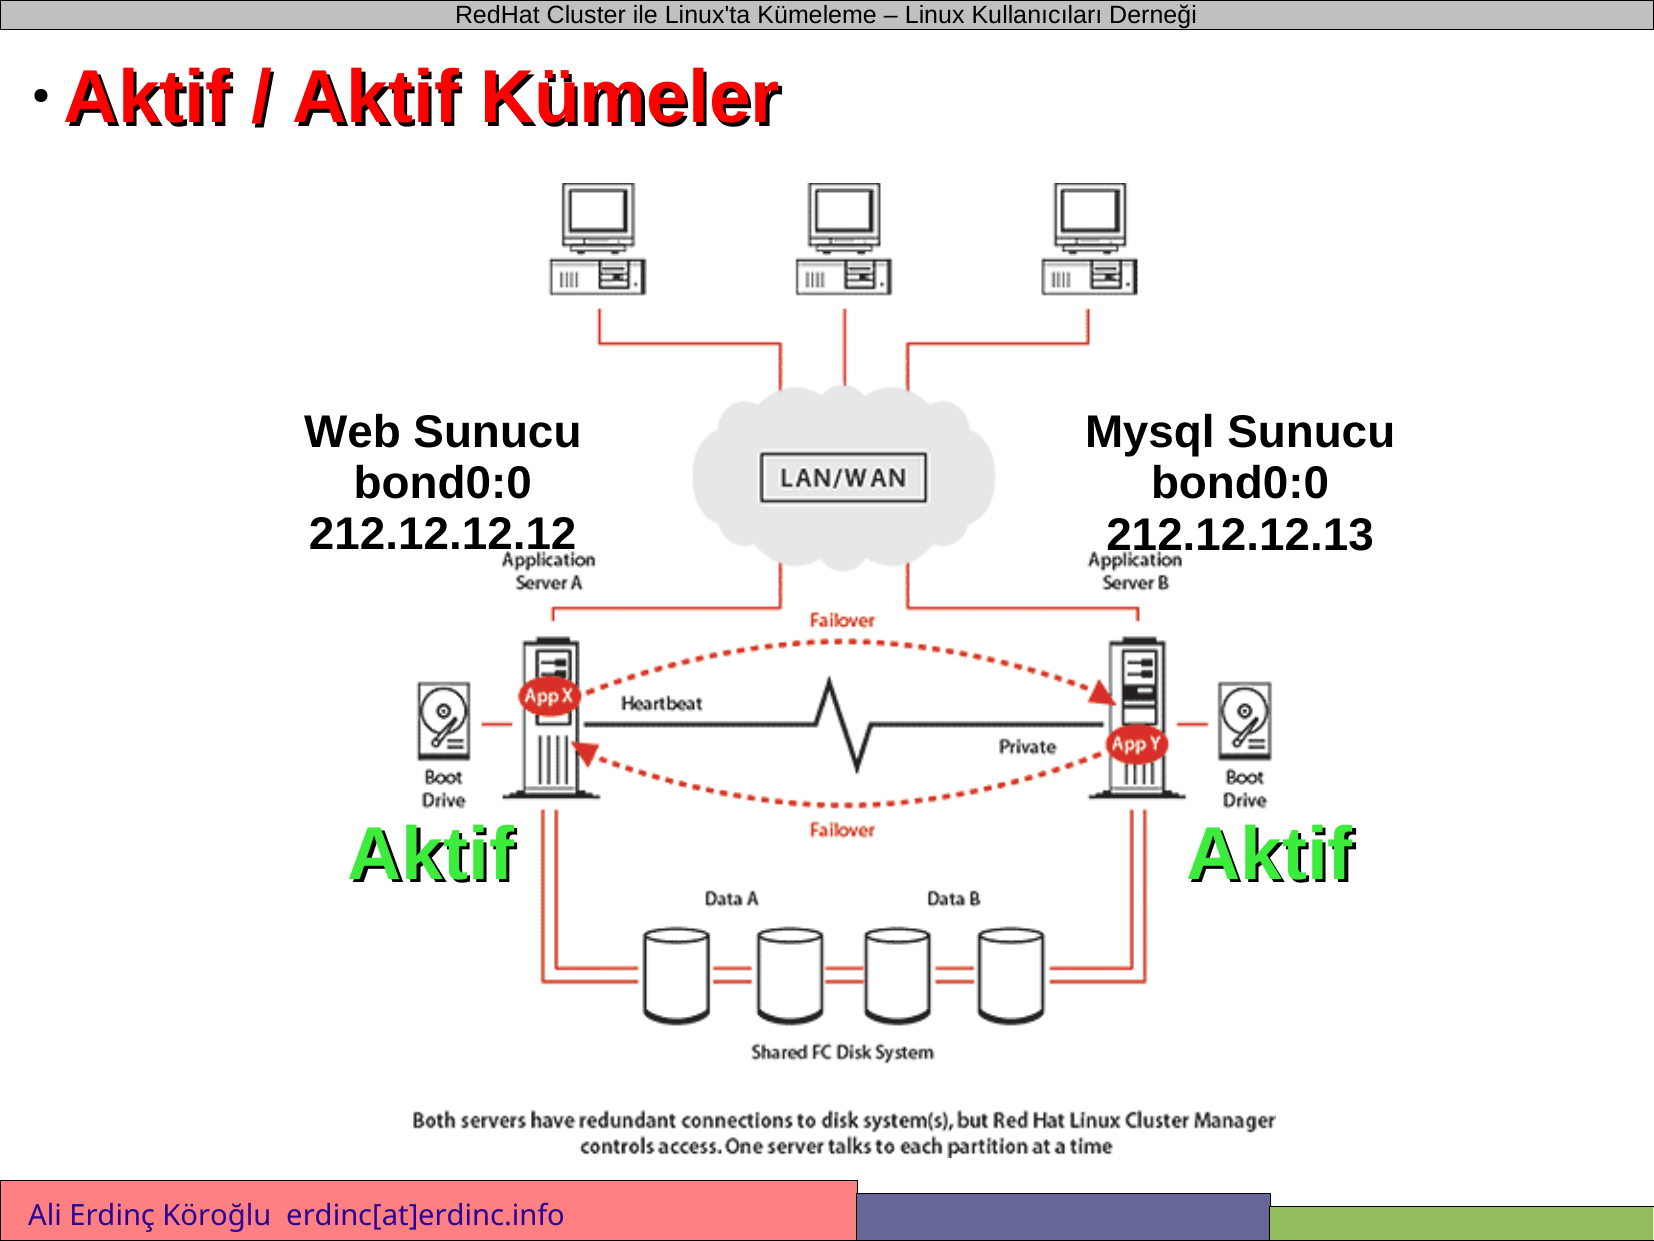

RedHat Cluster ile Linux'ta Kümeleme – Linux Kullanıcıları Derneği
 Aktif / Aktif Kümeler
Web Sunucu
bond0:0 212.12.12.12
Mysql Sunucu
bond0:0 212.12.12.13
 Aktif
 Aktif
Ali Erdinç Köroğlu erdinc[at]erdinc.info http://www.erdinc.info